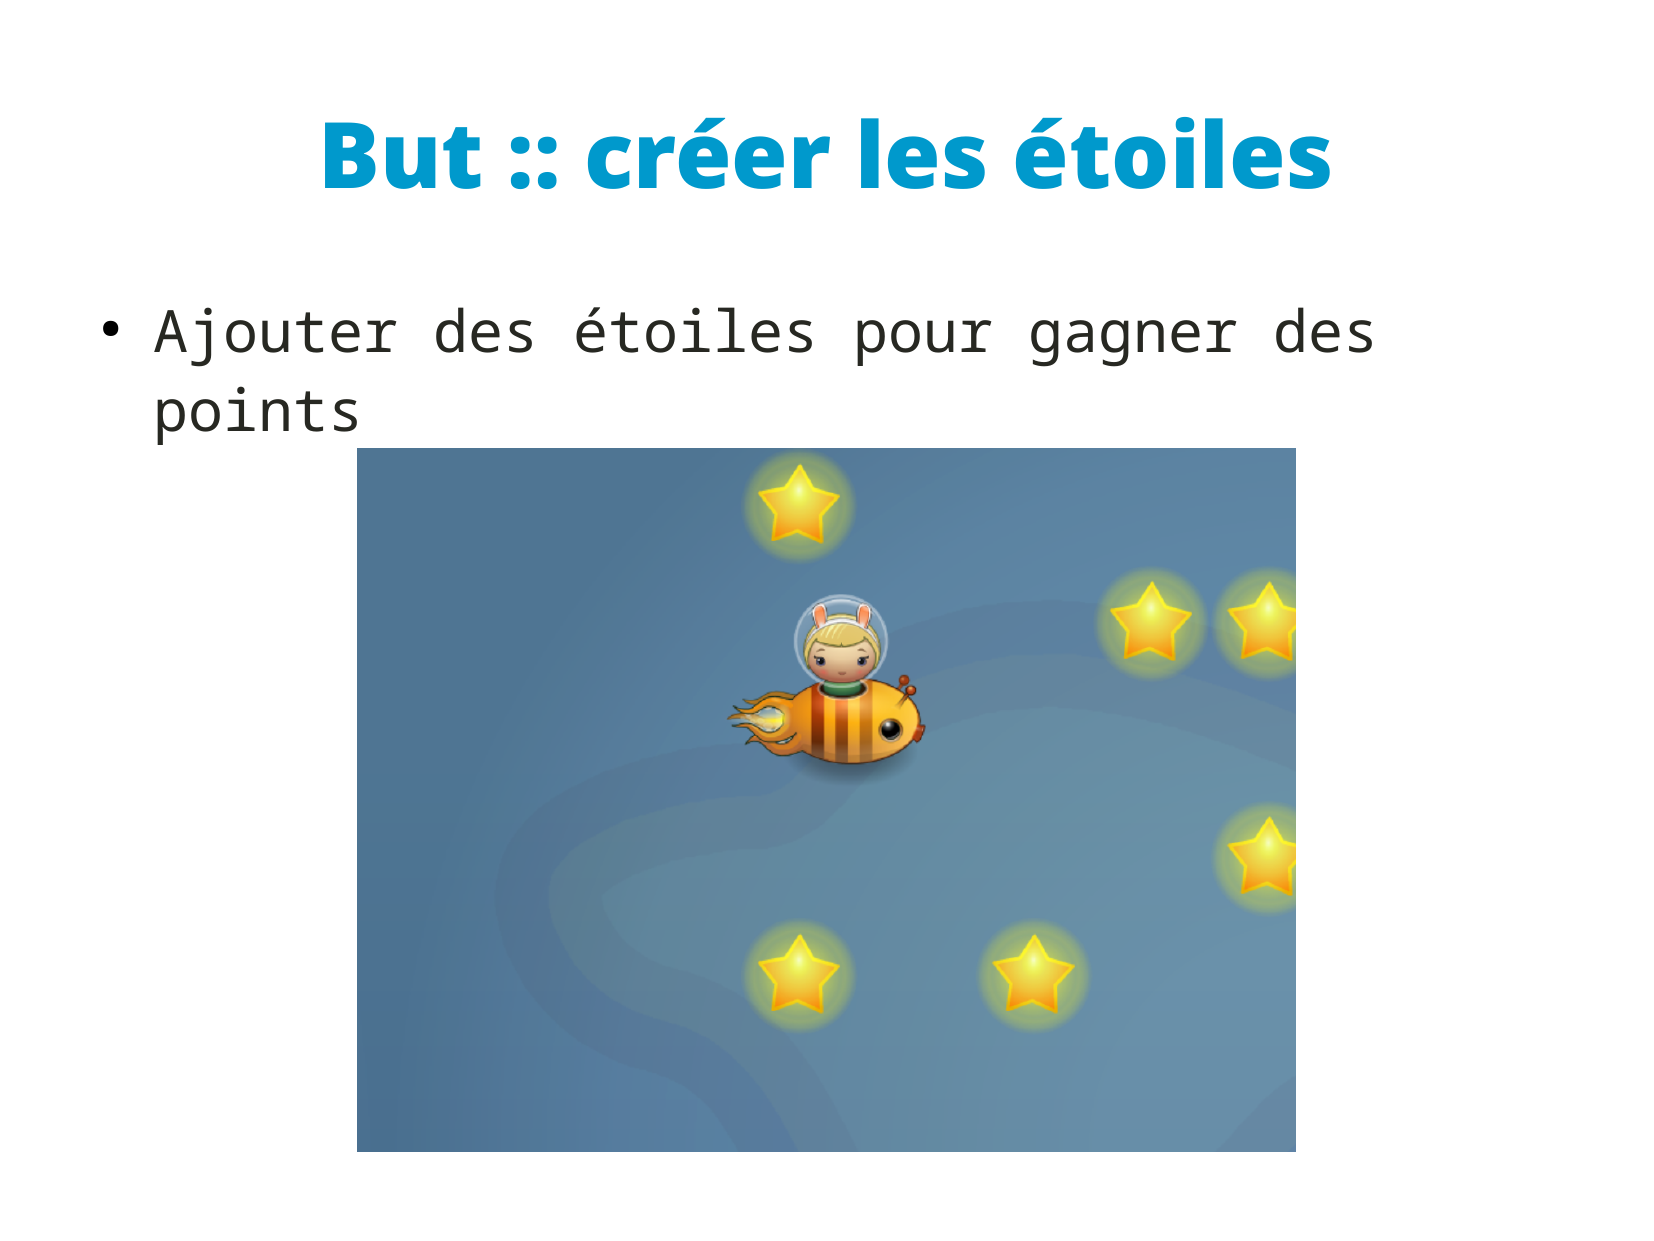

# But :: créer les étoiles
Ajouter des étoiles pour gagner des points